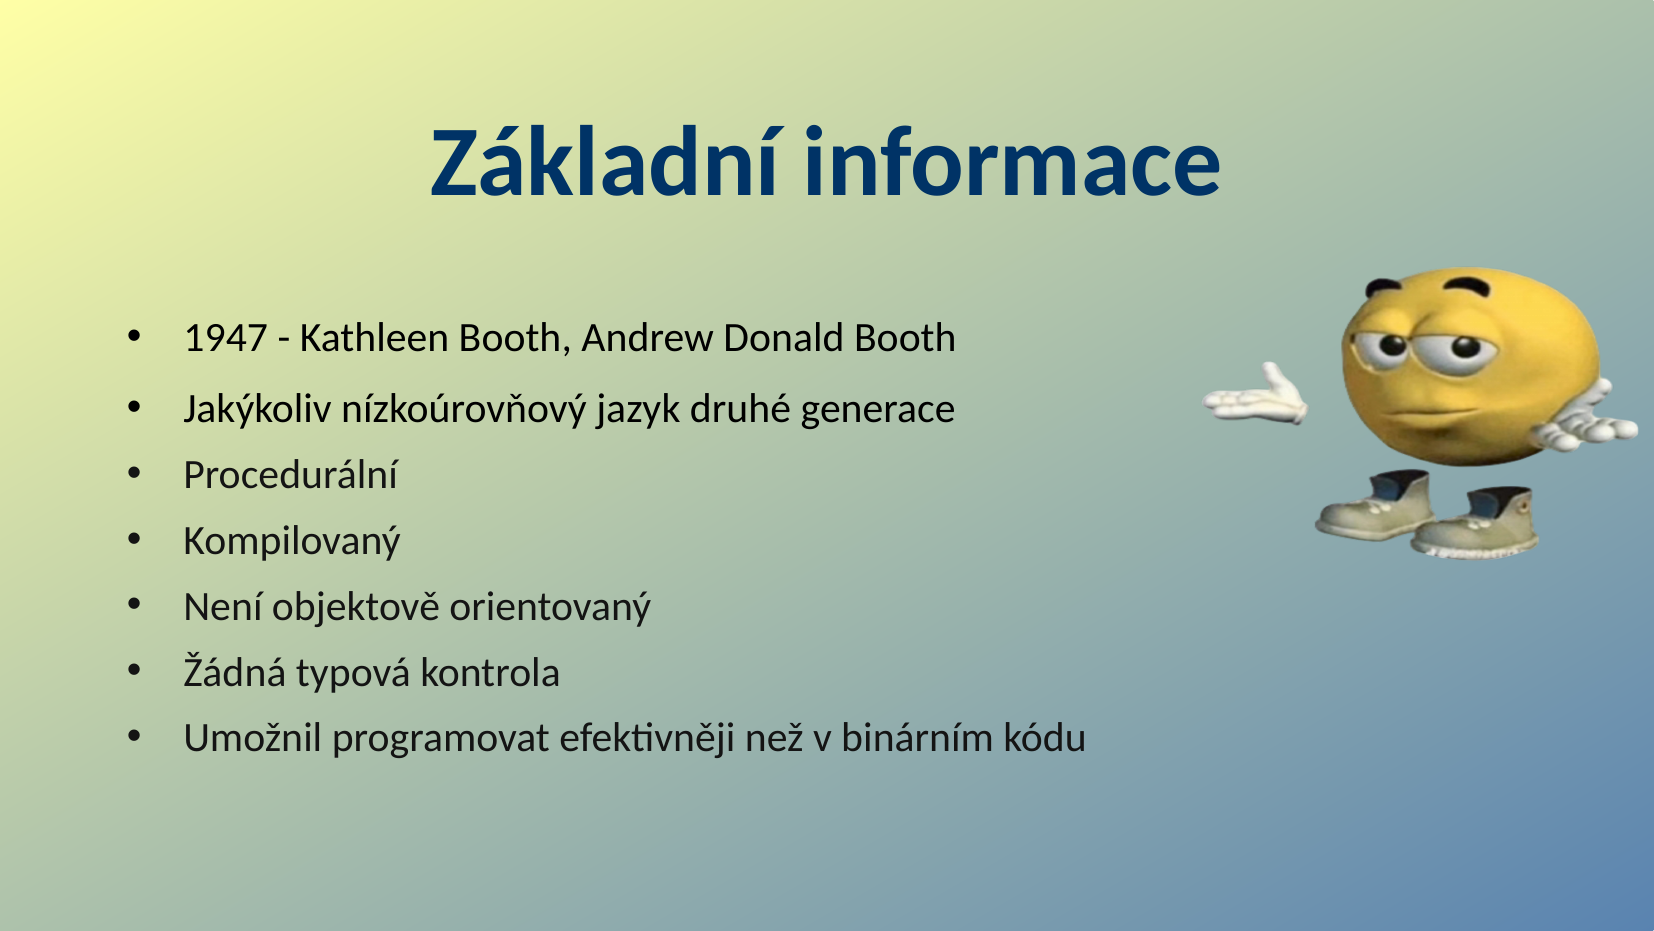

# Základní informace
1947 - Kathleen Booth, Andrew Donald Booth
Jakýkoliv nízkoúrovňový jazyk druhé generace
Procedurální
Kompilovaný
Není objektově orientovaný
Žádná typová kontrola
Umožnil programovat efektivněji než v binárním kódu